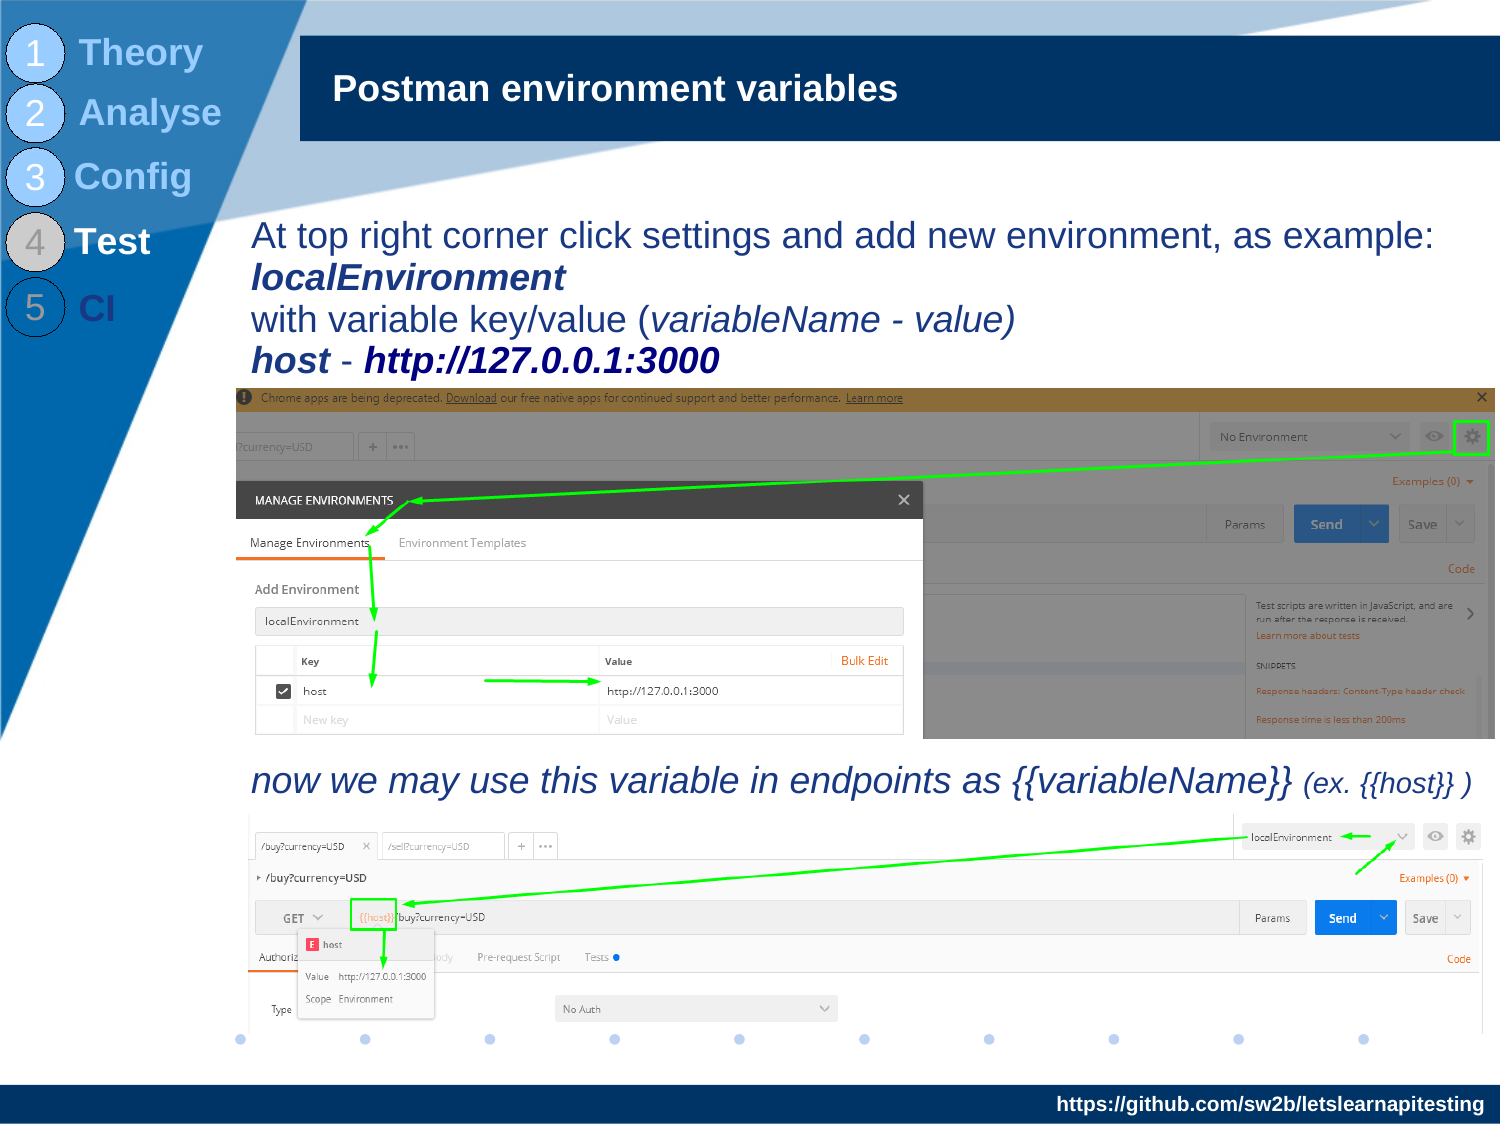

1
Theory
# Postman environment variables
2
Analyse
3
Config
At top right corner click settings and add new environment, as example:
localEnvironment
with variable key/value (variableName - value)
host - http://127.0.0.1:3000
now we may use this variable in endpoints as {{variableName}} (ex. {{host}} )
4
Test
5
CI